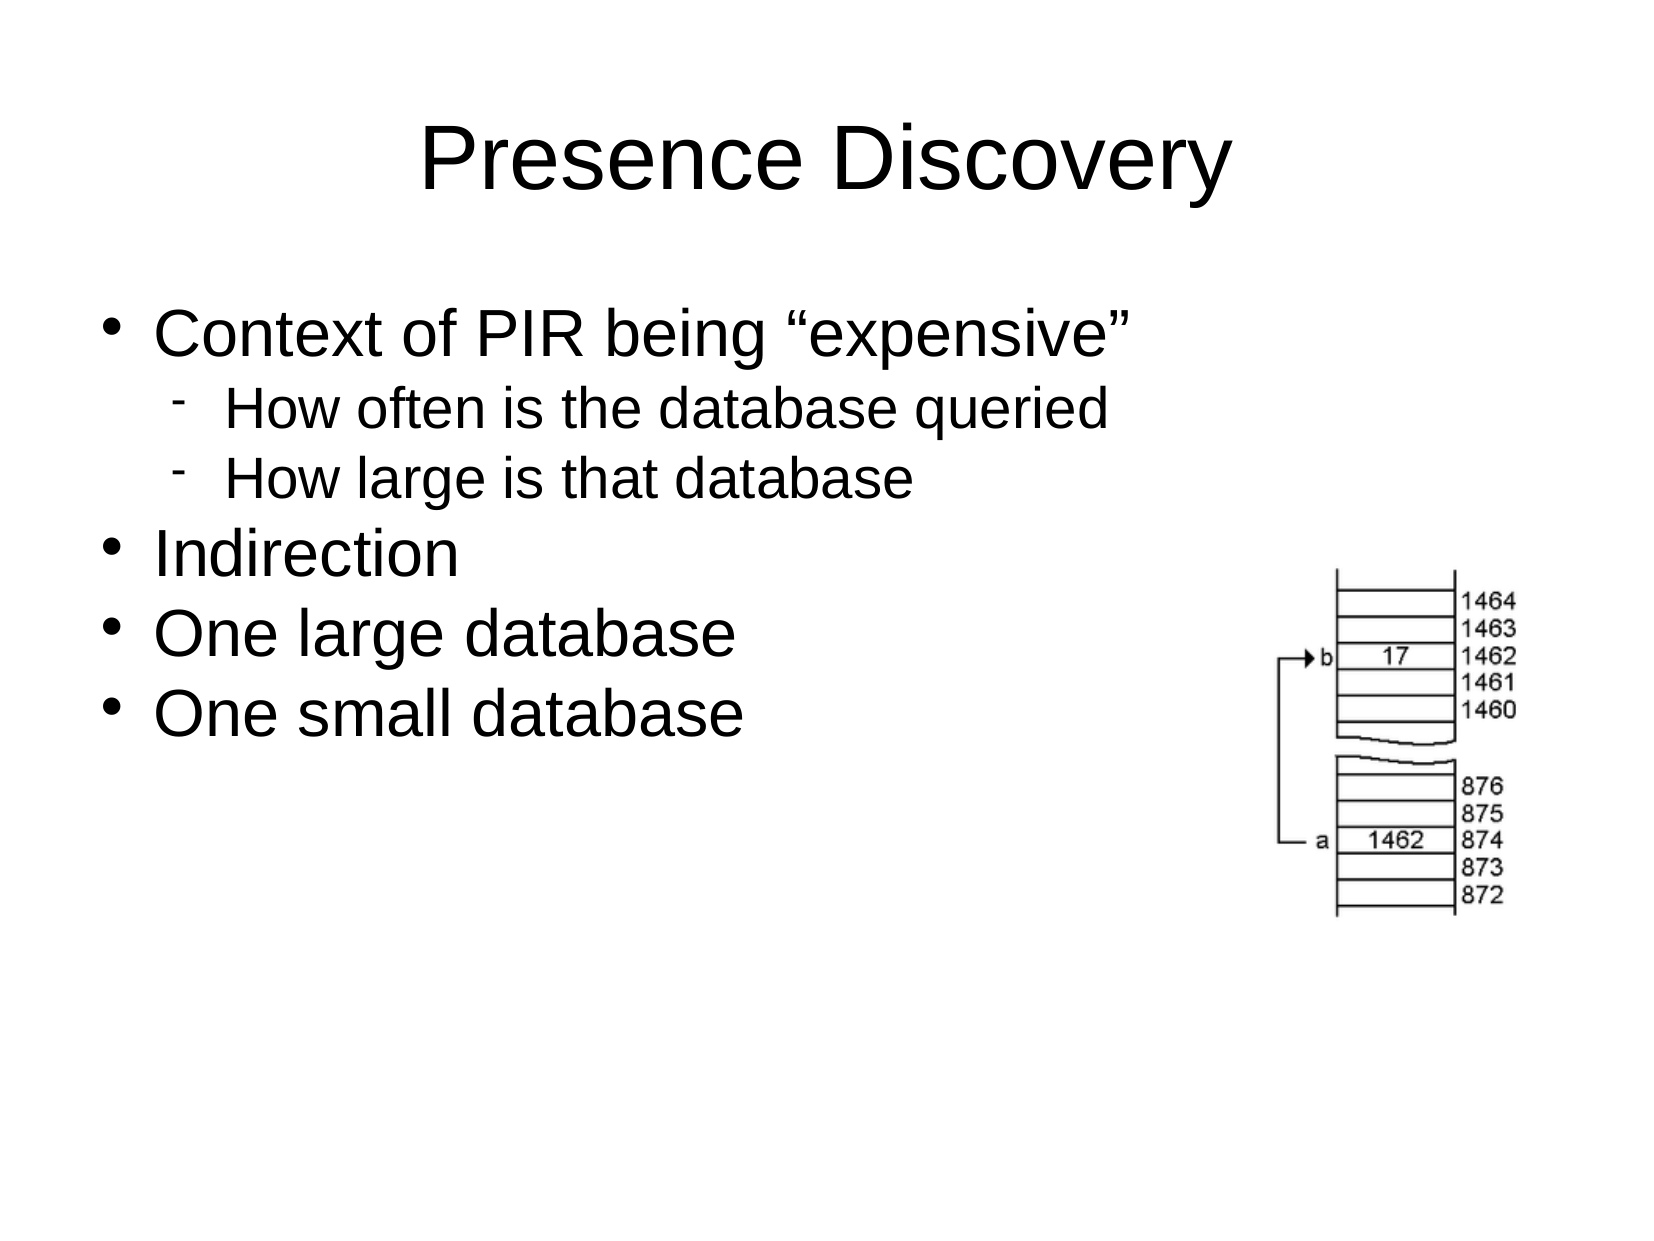

Presence Discovery
Context of PIR being “expensive”
How often is the database queried
How large is that database
Indirection
One large database
One small database